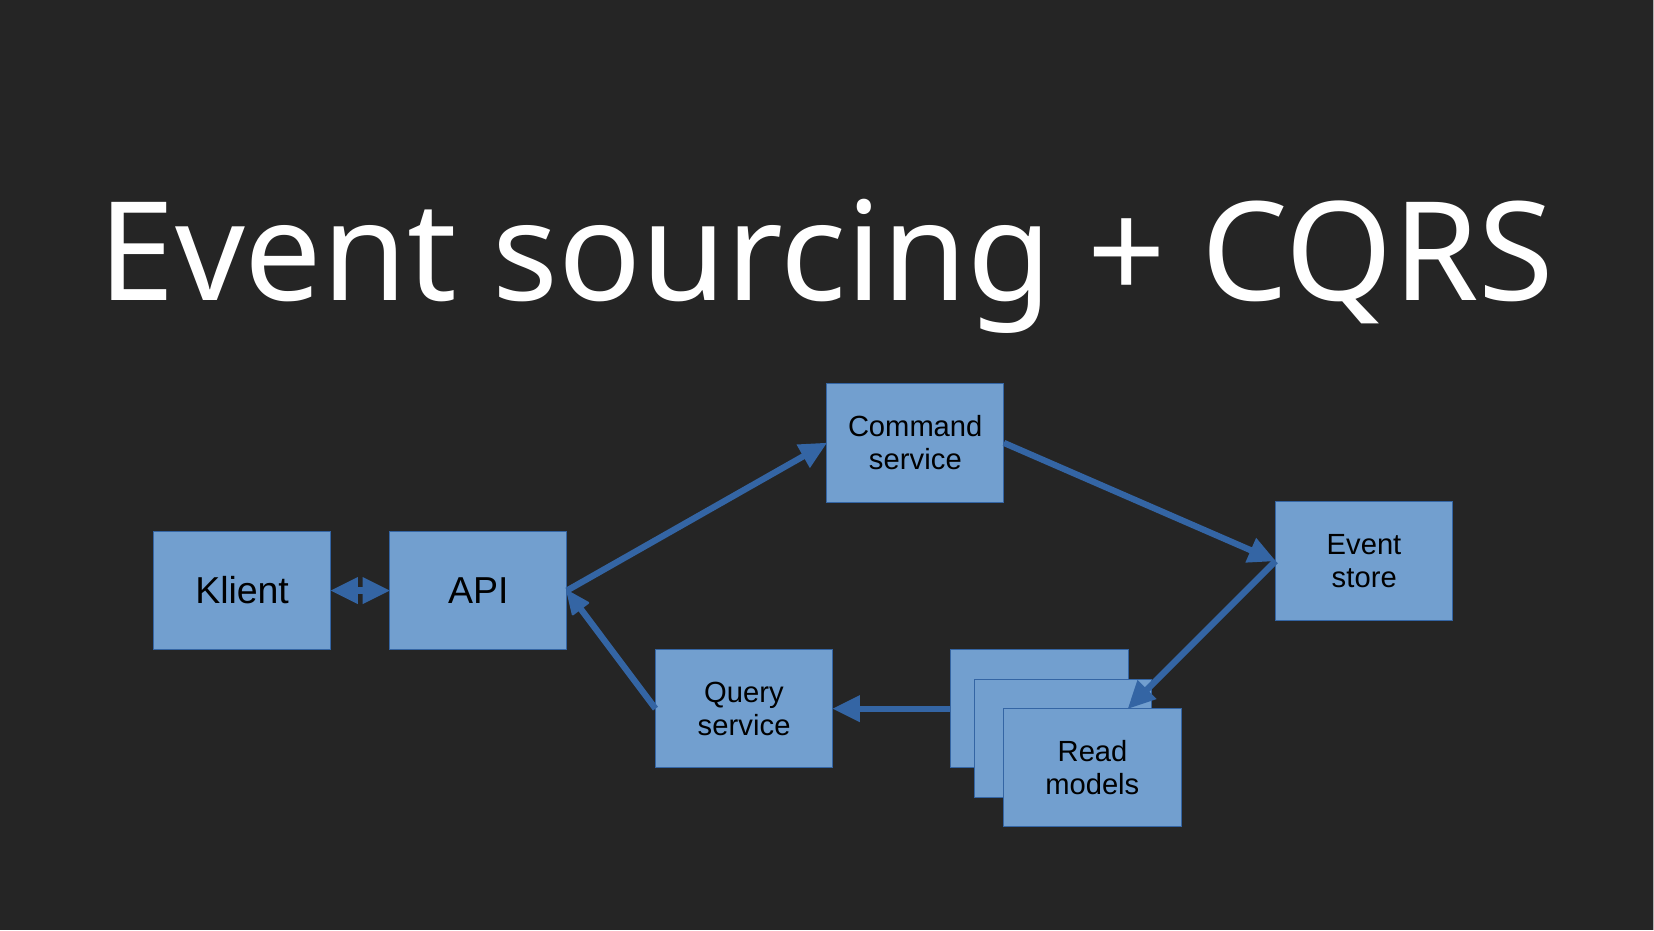

# Event sourcing + CQRS
Command
service
Event store
Klient
API
Query
service
Read models
Read models
Read models